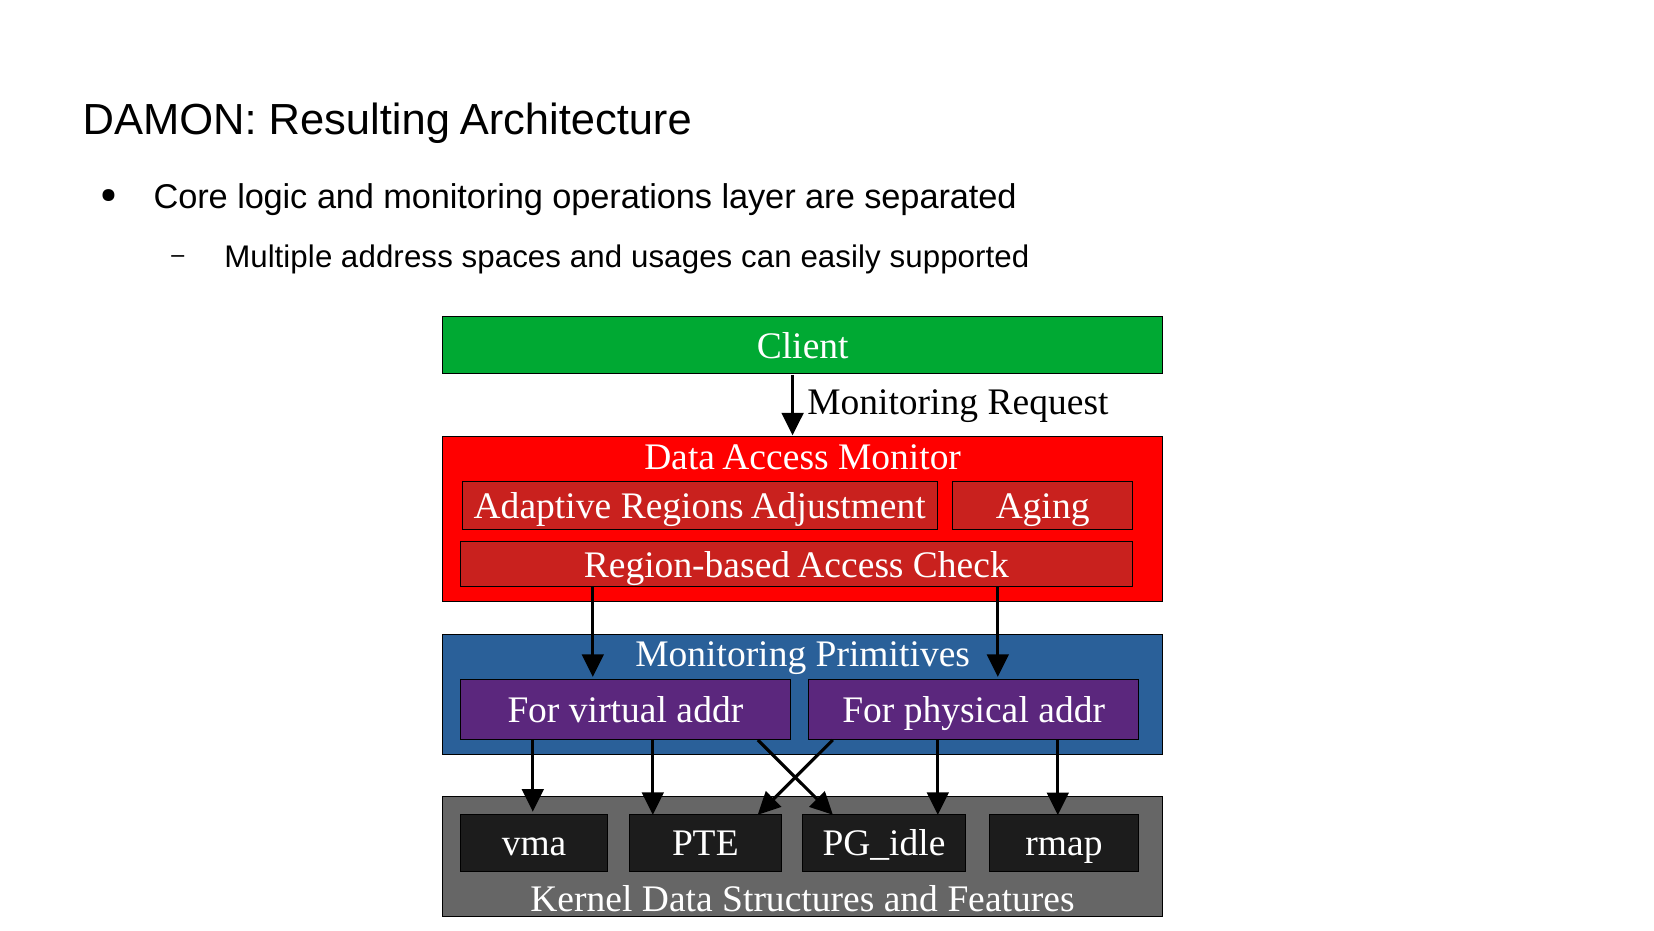

# DAMON: Resulting Architecture
Core logic and monitoring operations layer are separated
Multiple address spaces and usages can easily supported
Client
Monitoring Request
Data Access Monitor
Adaptive Regions Adjustment
Aging
Region-based Access Check
Monitoring Primitives
For virtual addr
For physical addr
Kernel Data Structures and Features
vma
PTE
PG_idle
rmap